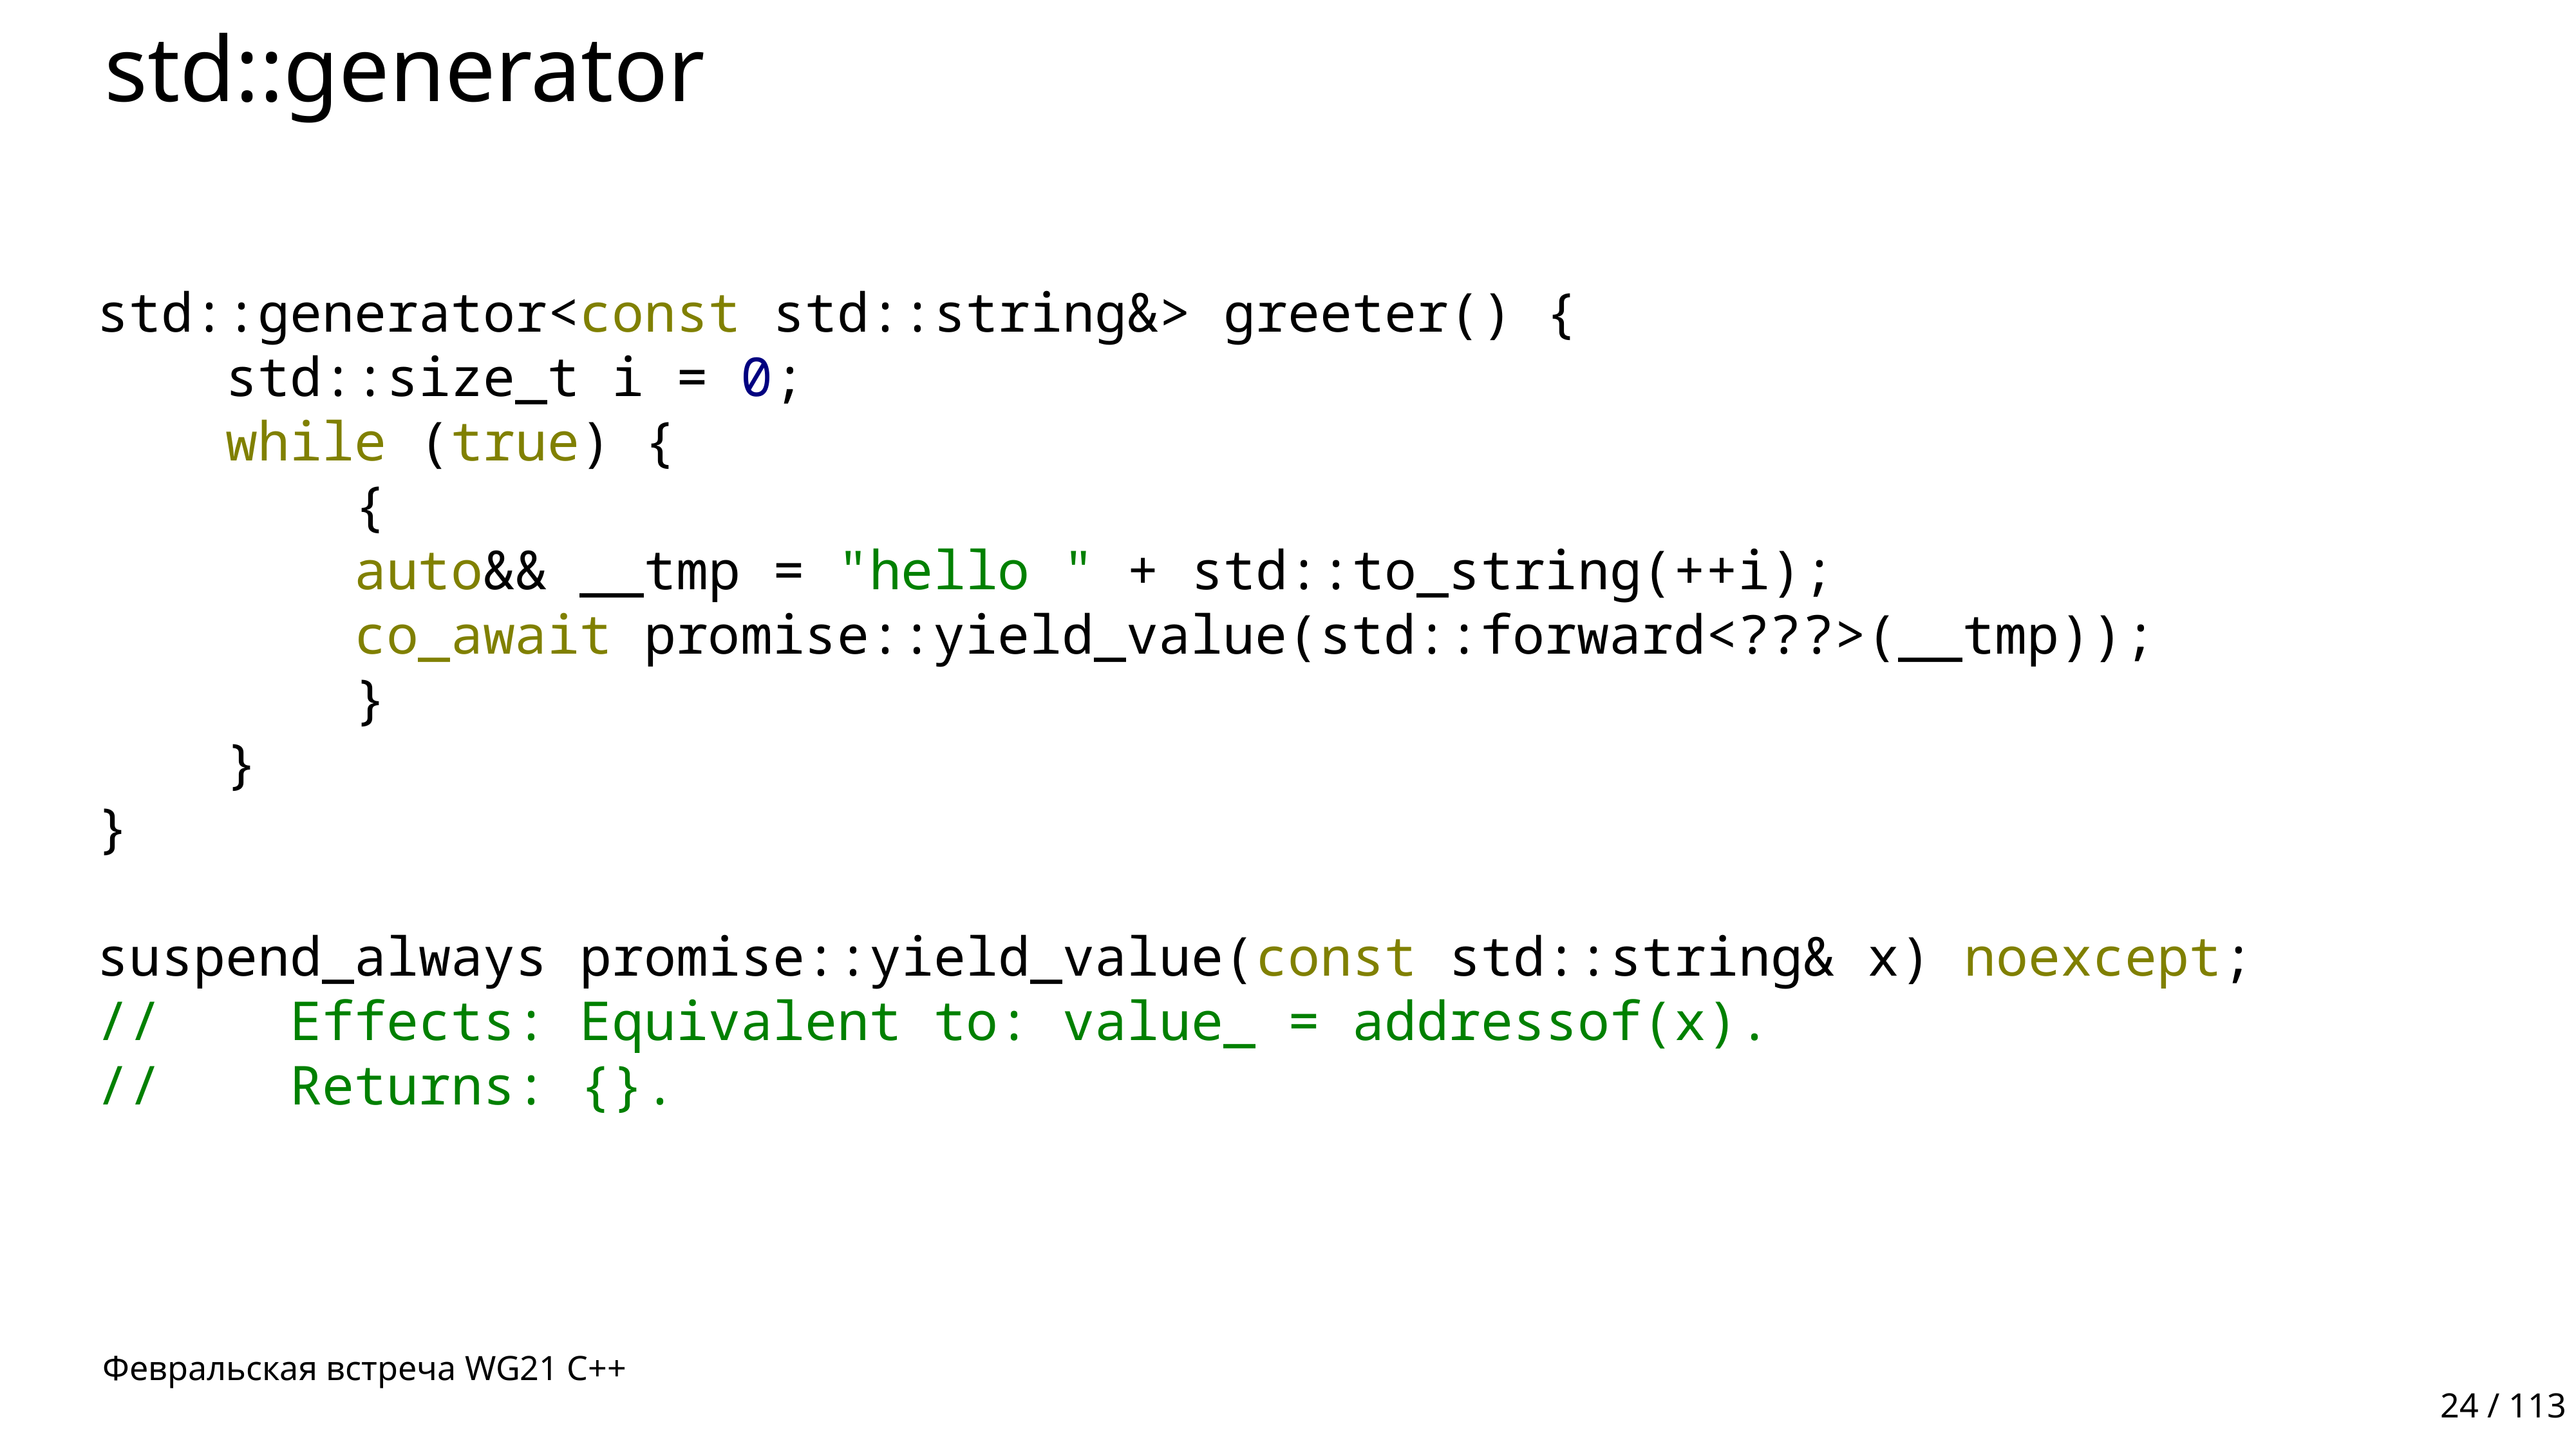

# std::generator
std::generator<const std::string&> greeter() {
 std::size_t i = 0;
 while (true) {
 {
 auto&& __tmp = "hello " + std::to_string(++i);
 co_await promise::yield_value(std::forward<???>(__tmp));
 }
 }
}
suspend_always promise::yield_value(const std::string& x) noexcept;
// Effects: Equivalent to: value_ = addressof(x).
// Returns: {}.
Февральская встреча WG21 C++